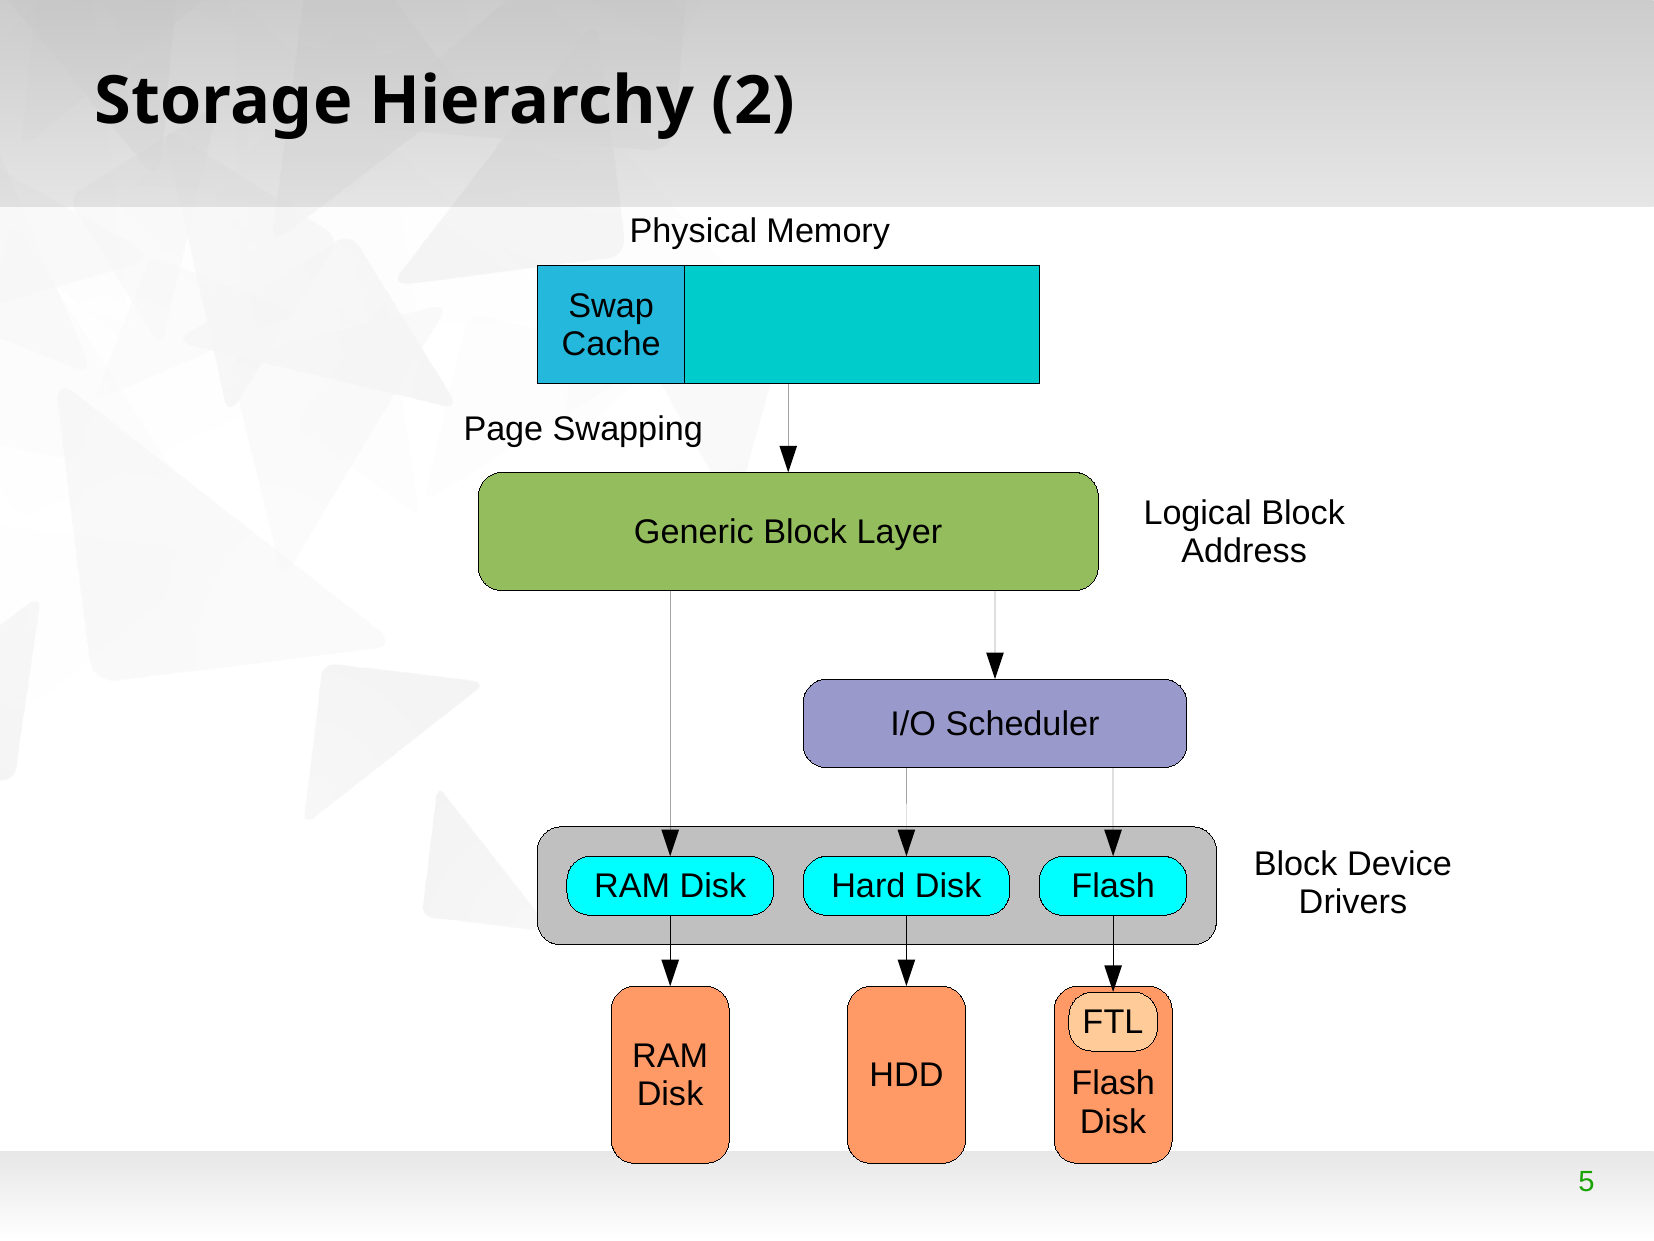

# Storage Hierarchy (2)
Physical Memory
Swap
Cache
Page Swapping
Generic Block Layer
Logical Block
Address
I/O Scheduler
Block Device
Drivers
RAM Disk
Hard Disk
Flash
RAM
Disk
HDD
Flash
Disk
FTL
5